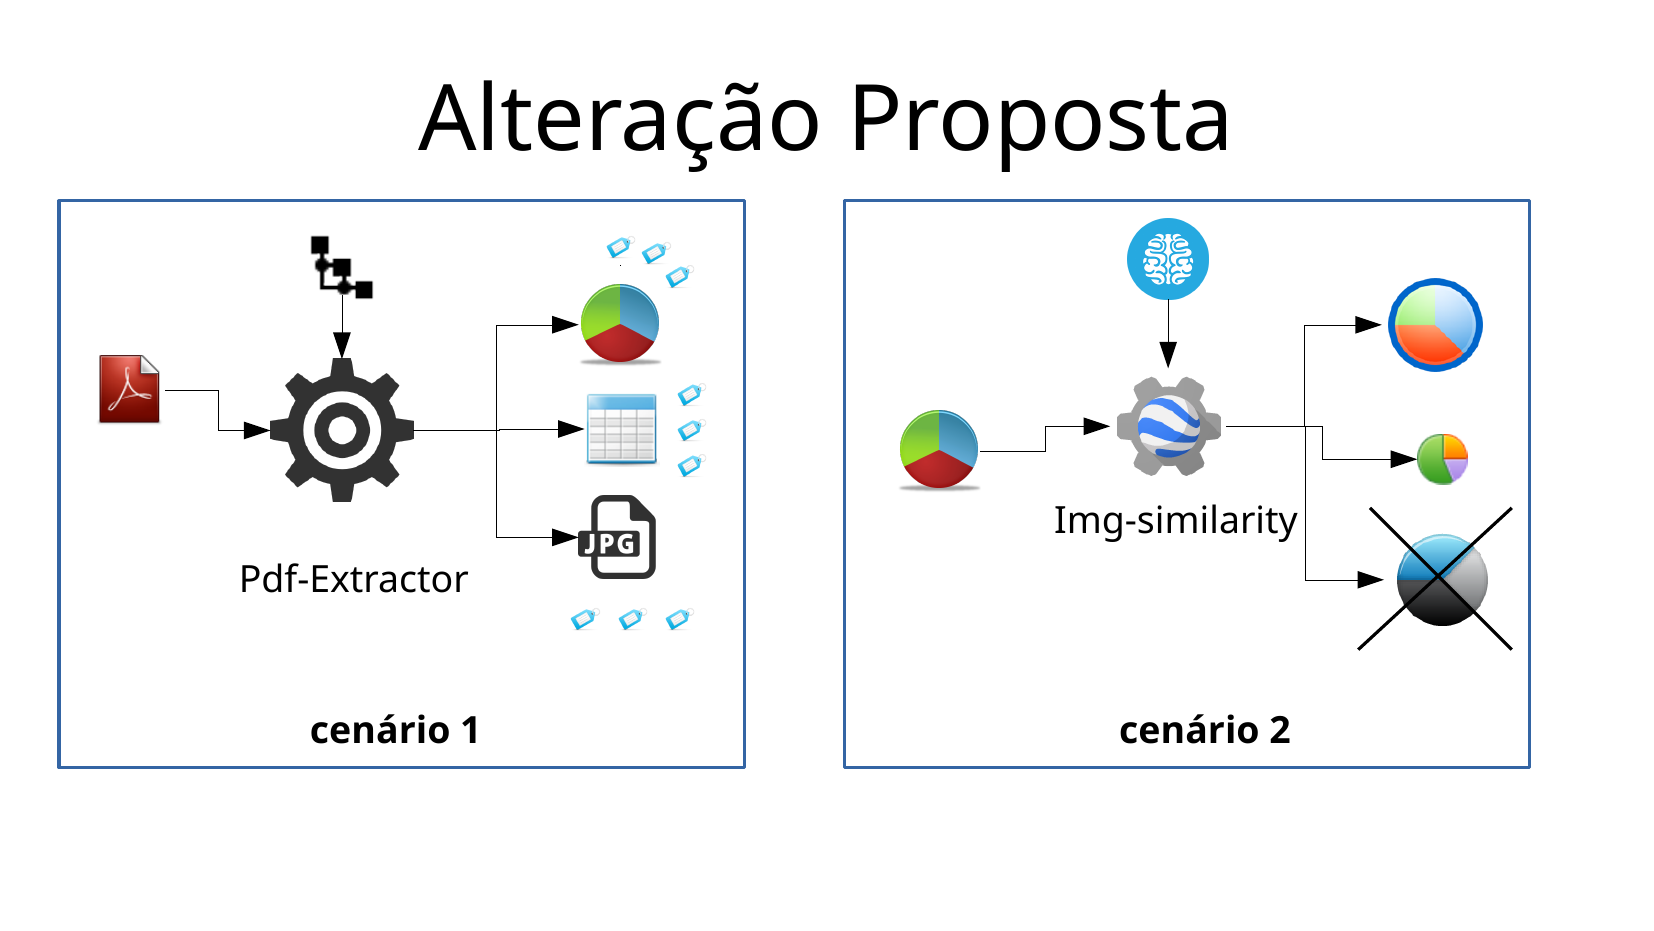

# Alteração Proposta
Img-similarity
Pdf-Extractor
cenário 1
cenário 2